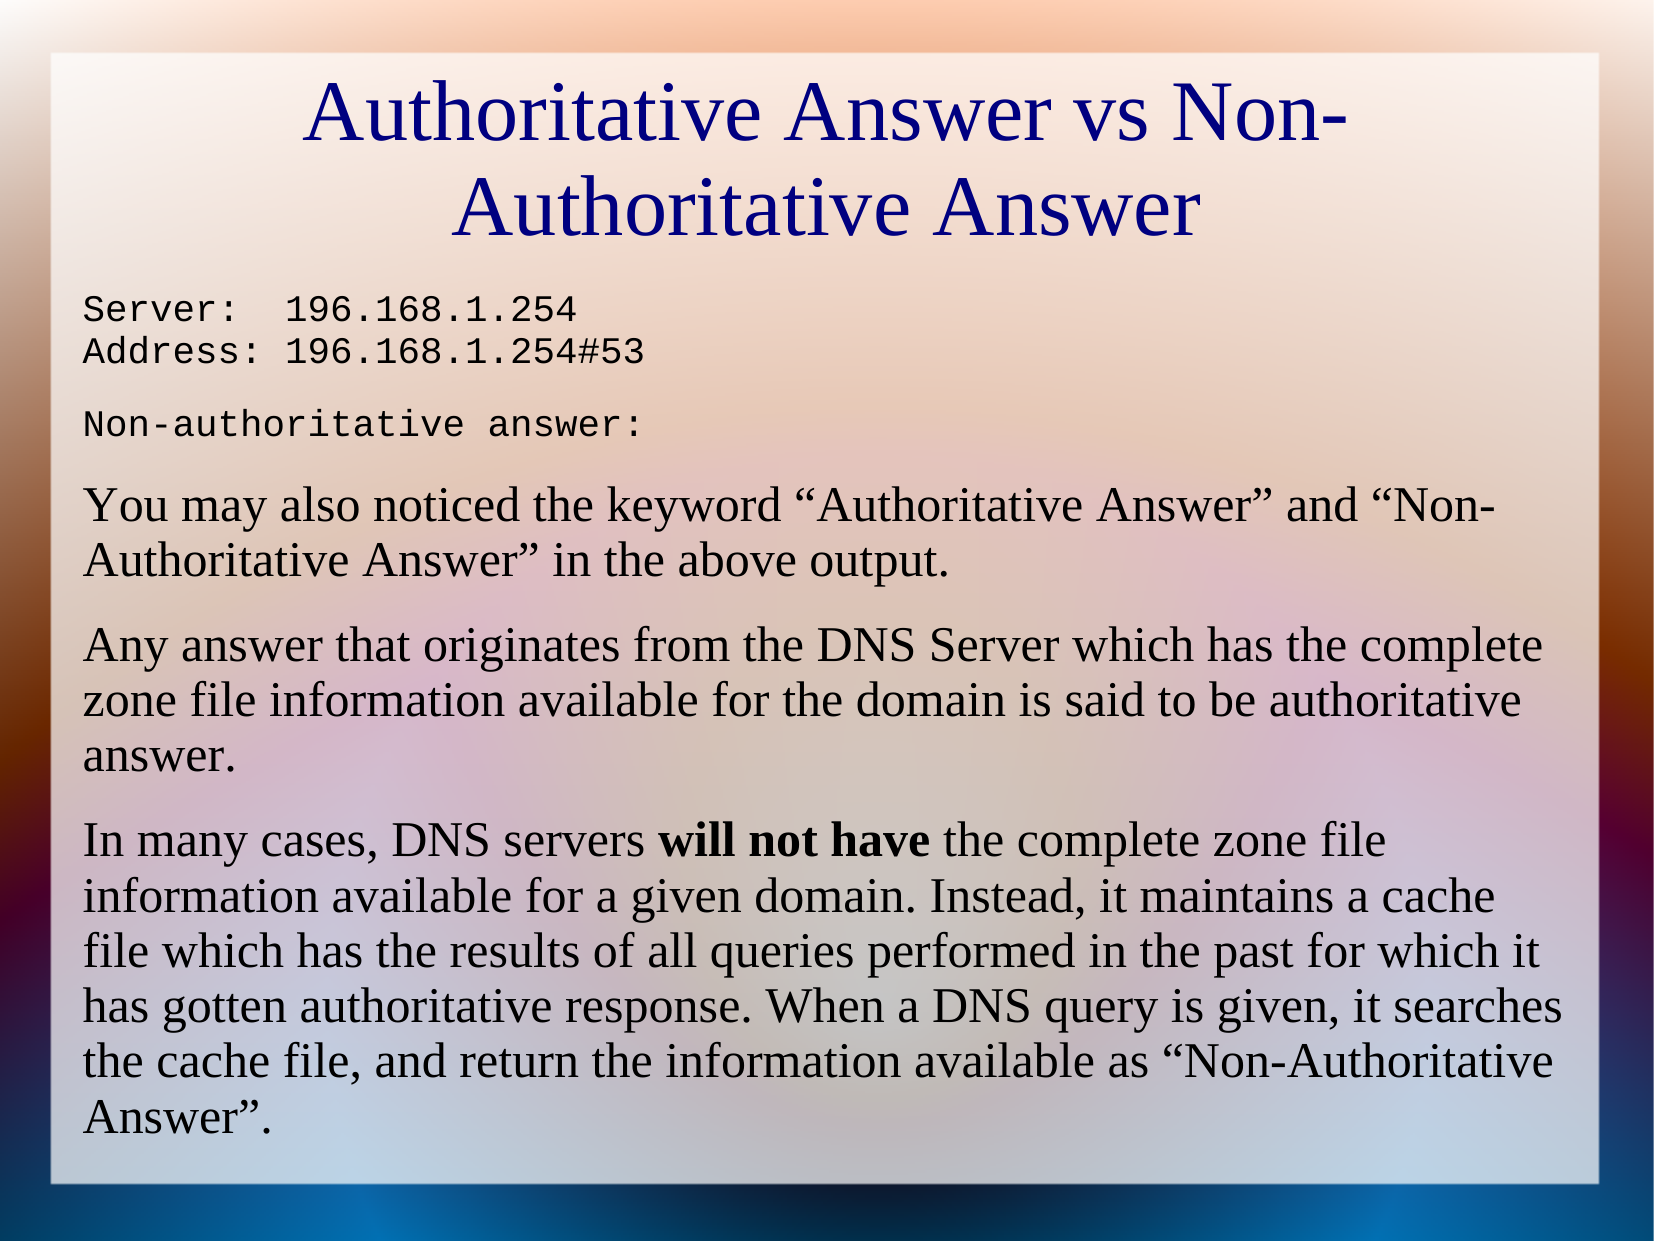

# Authoritative Answer vs Non-Authoritative Answer
Server: 196.168.1.254
Address: 196.168.1.254#53
Non-authoritative answer:
You may also noticed the keyword “Authoritative Answer” and “Non-Authoritative Answer” in the above output.
Any answer that originates from the DNS Server which has the complete zone file information available for the domain is said to be authoritative answer.
In many cases, DNS servers will not have the complete zone file information available for a given domain. Instead, it maintains a cache file which has the results of all queries performed in the past for which it has gotten authoritative response. When a DNS query is given, it searches the cache file, and return the information available as “Non-Authoritative Answer”.